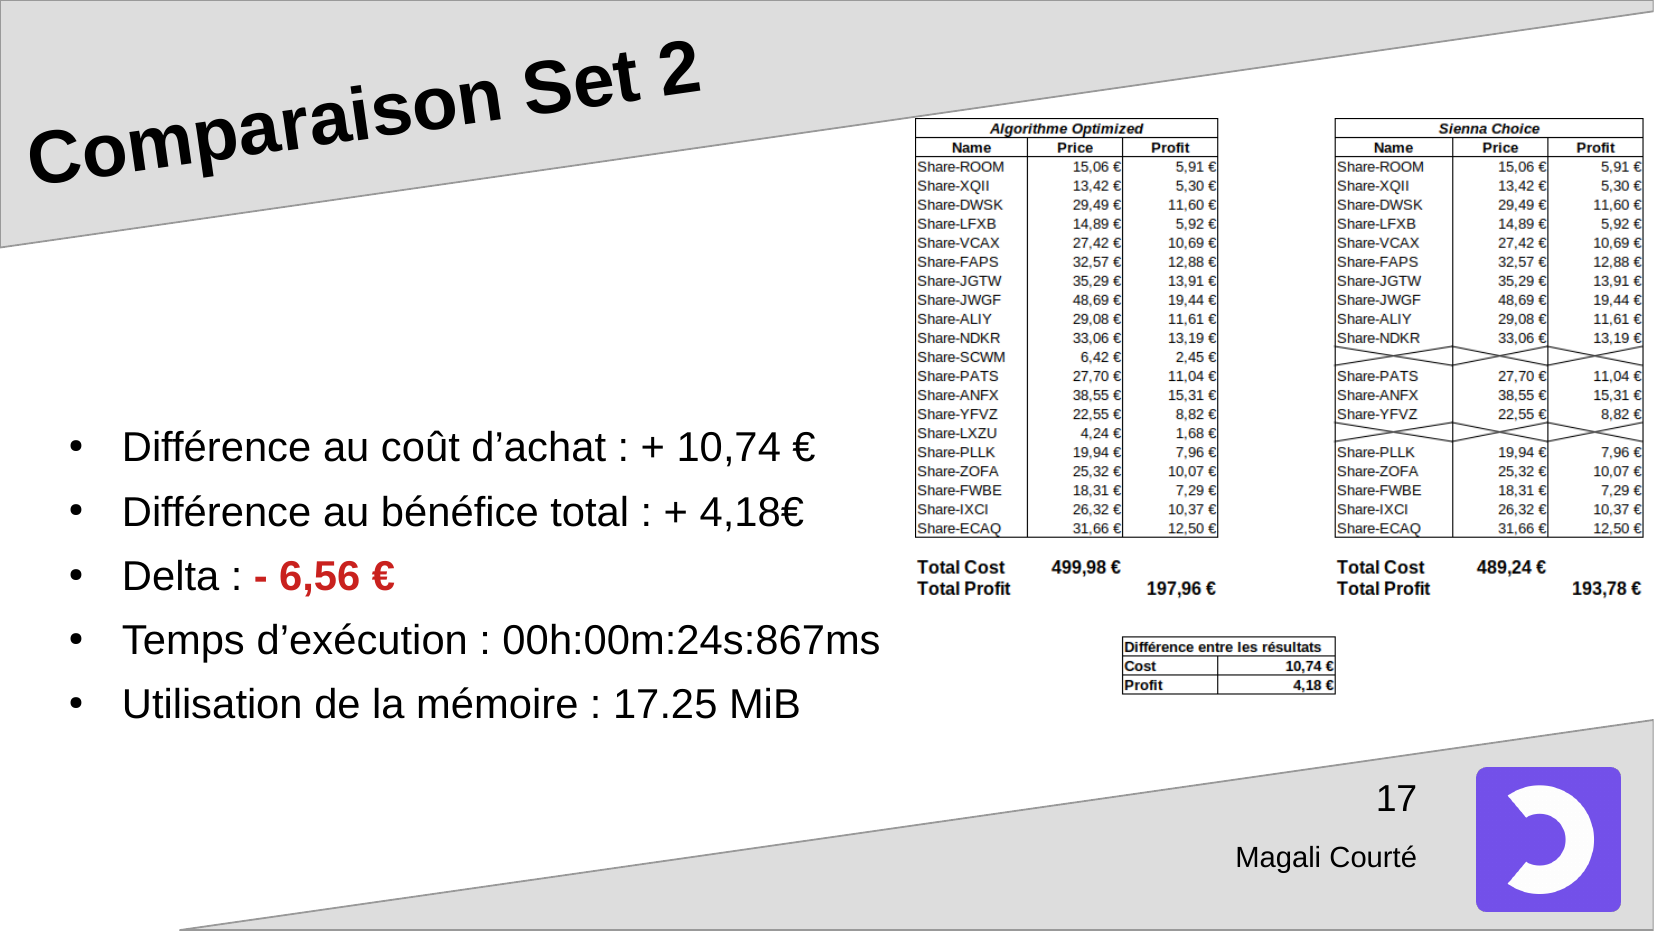

# Comparaison Set 2
Différence au coût d’achat : + 10,74 €
Différence au bénéfice total : + 4,18€
Delta : - 6,56 €
Temps d’exécution : 00h:00m:24s:867ms
Utilisation de la mémoire : 17.25 MiB
17